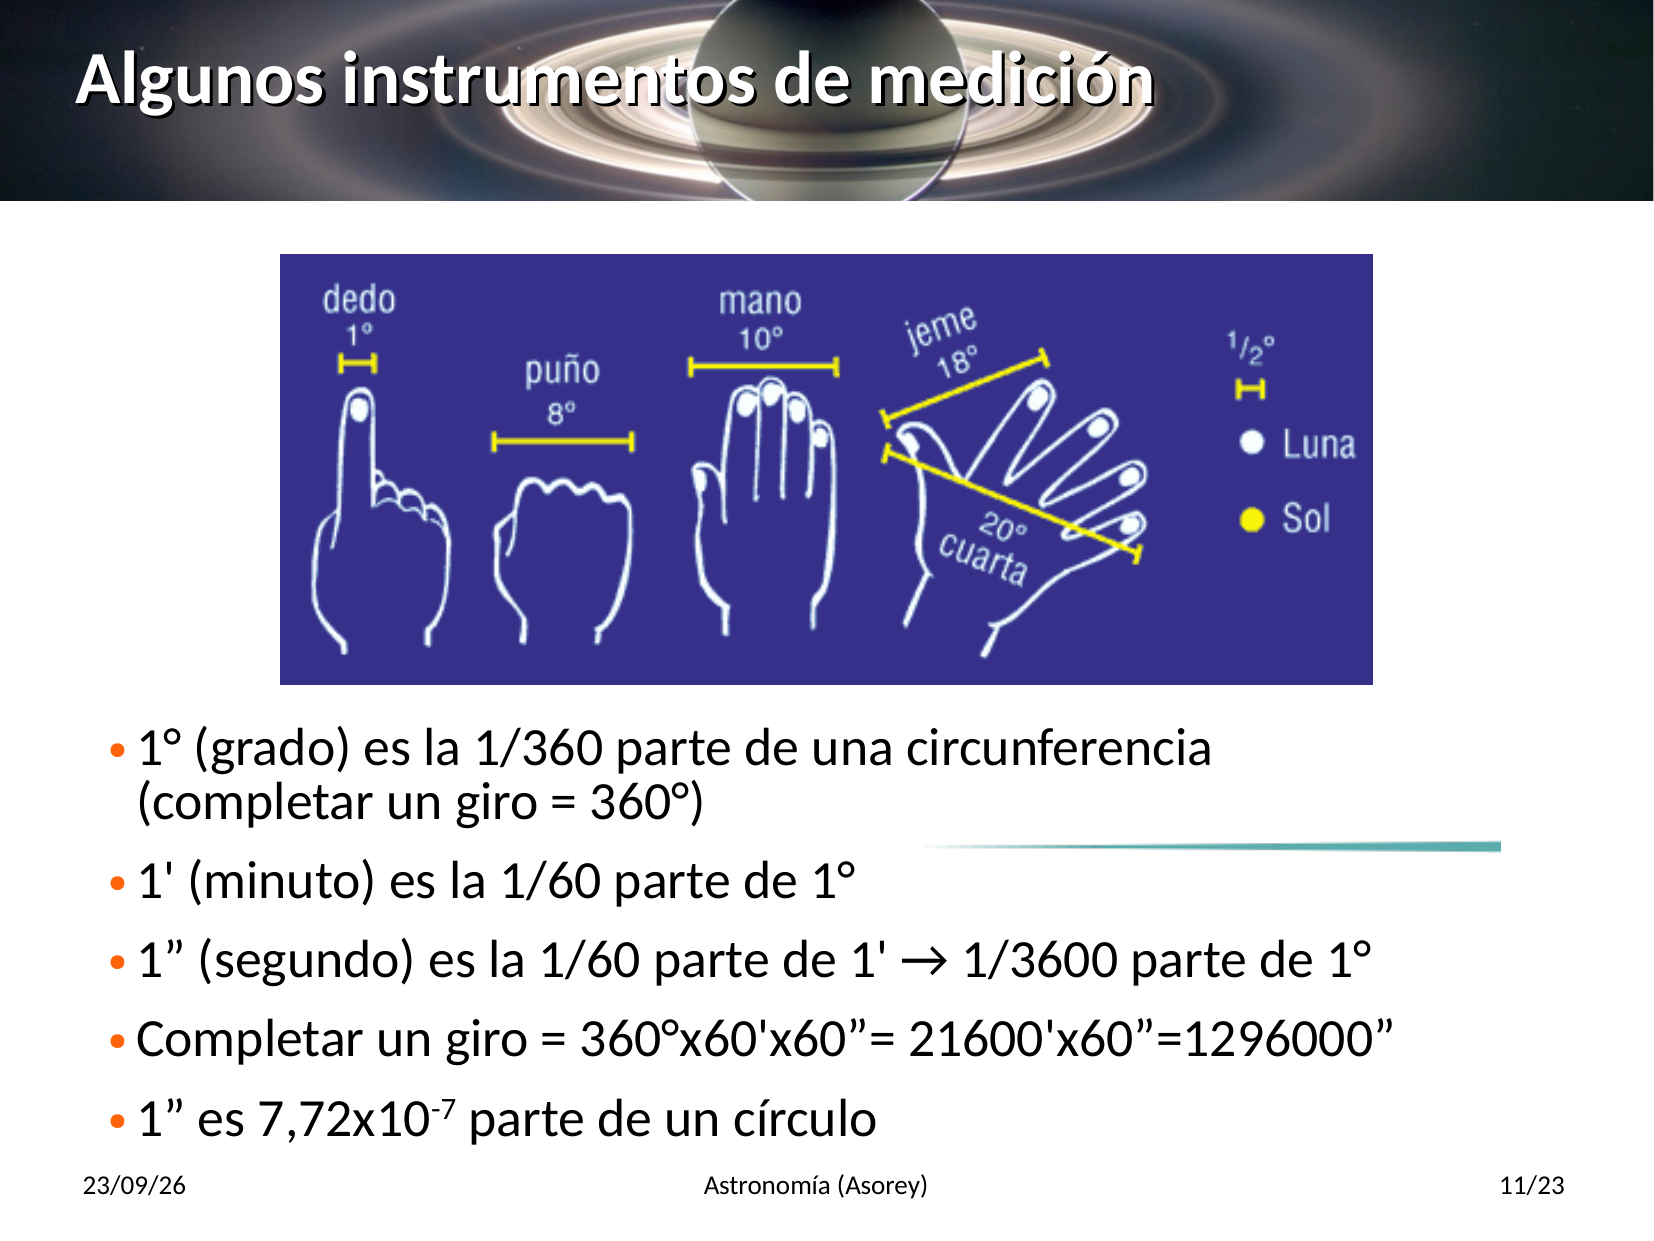

# Algunos instrumentos de medición
1° (grado) es la 1/360 parte de una circunferencia
(completar un giro = 360°)
1' (minuto) es la 1/60 parte de 1°
1” (segundo) es la 1/60 parte de 1' → 1/3600 parte de 1°
Completar un giro = 360°x60'x60”= 21600'x60”=1296000”
1” es 7,72x10-7 parte de un círculo
Astronomía (Asorey)
11